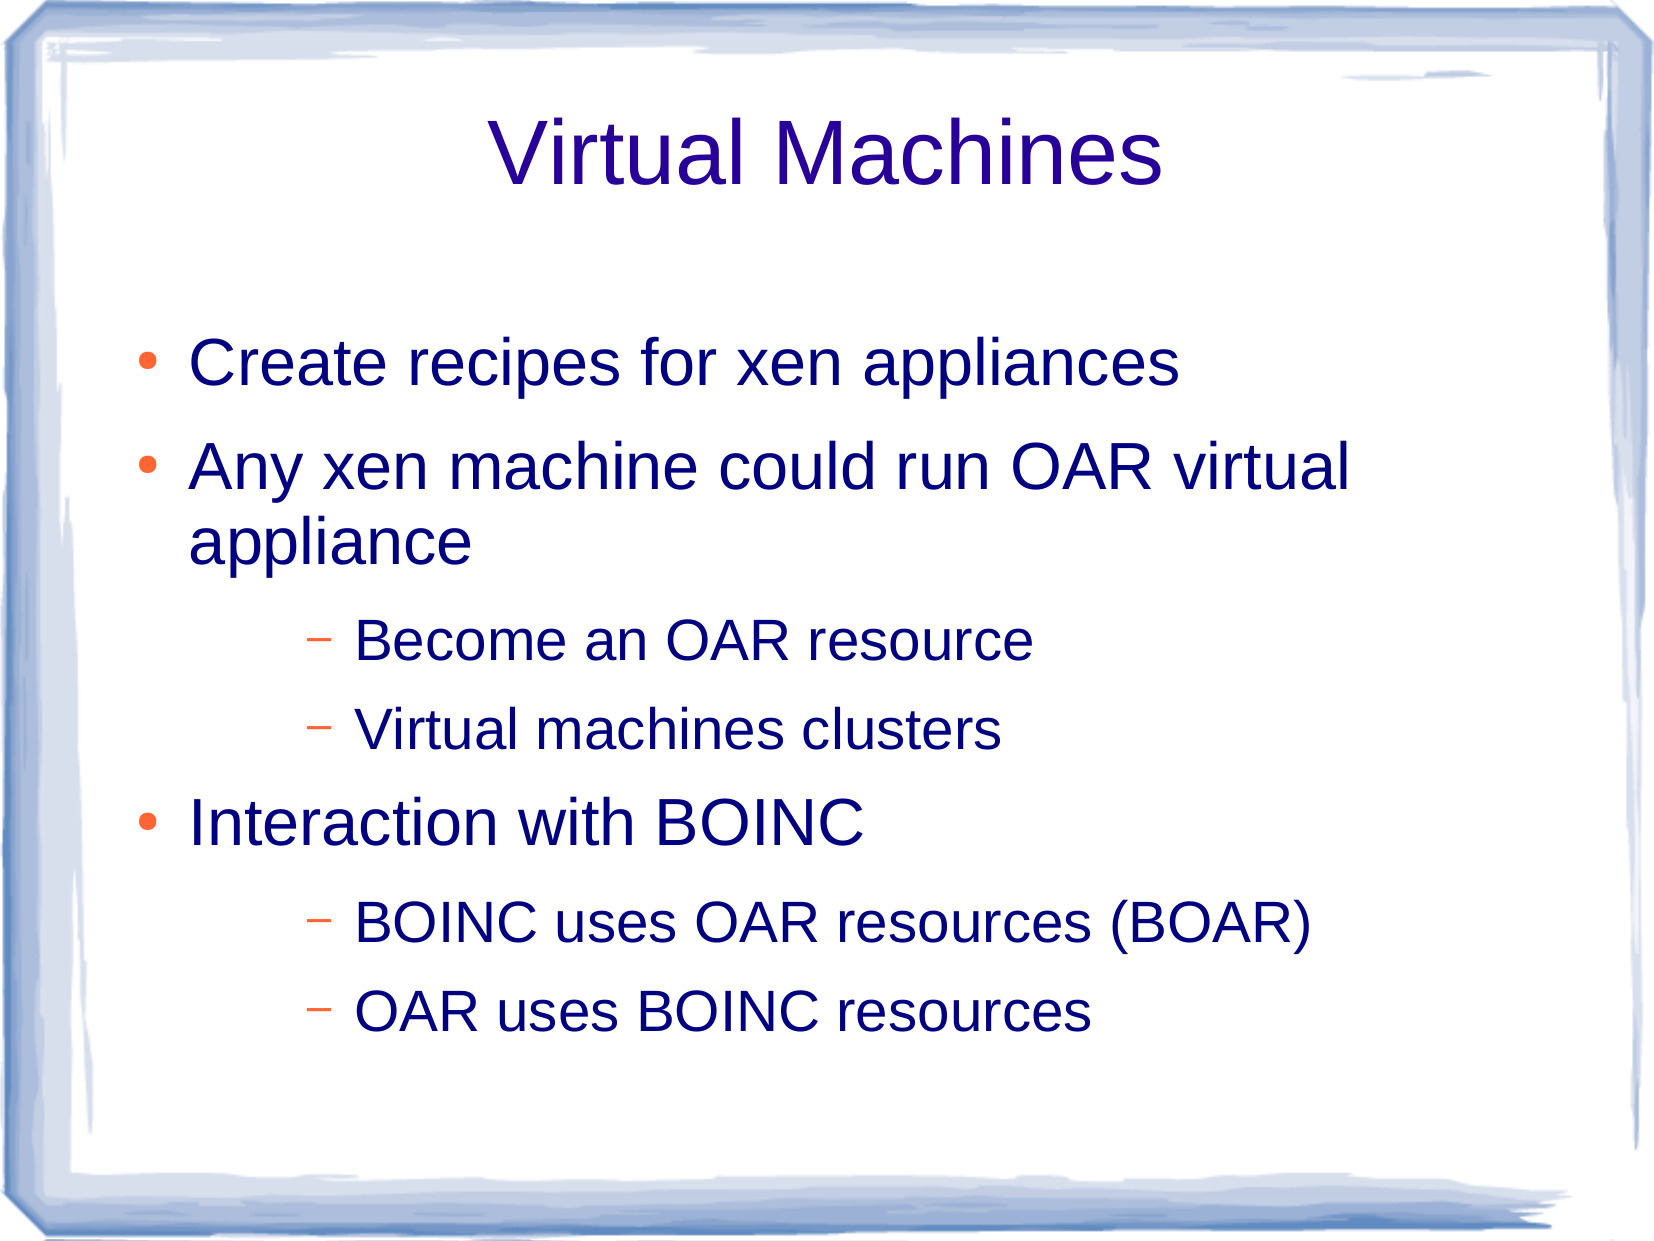

# Virtual Machines
Create recipes for xen appliances
Any xen machine could run OAR virtual appliance
Become an OAR resource
Virtual machines clusters
Interaction with BOINC
BOINC uses OAR resources (BOAR)
OAR uses BOINC resources